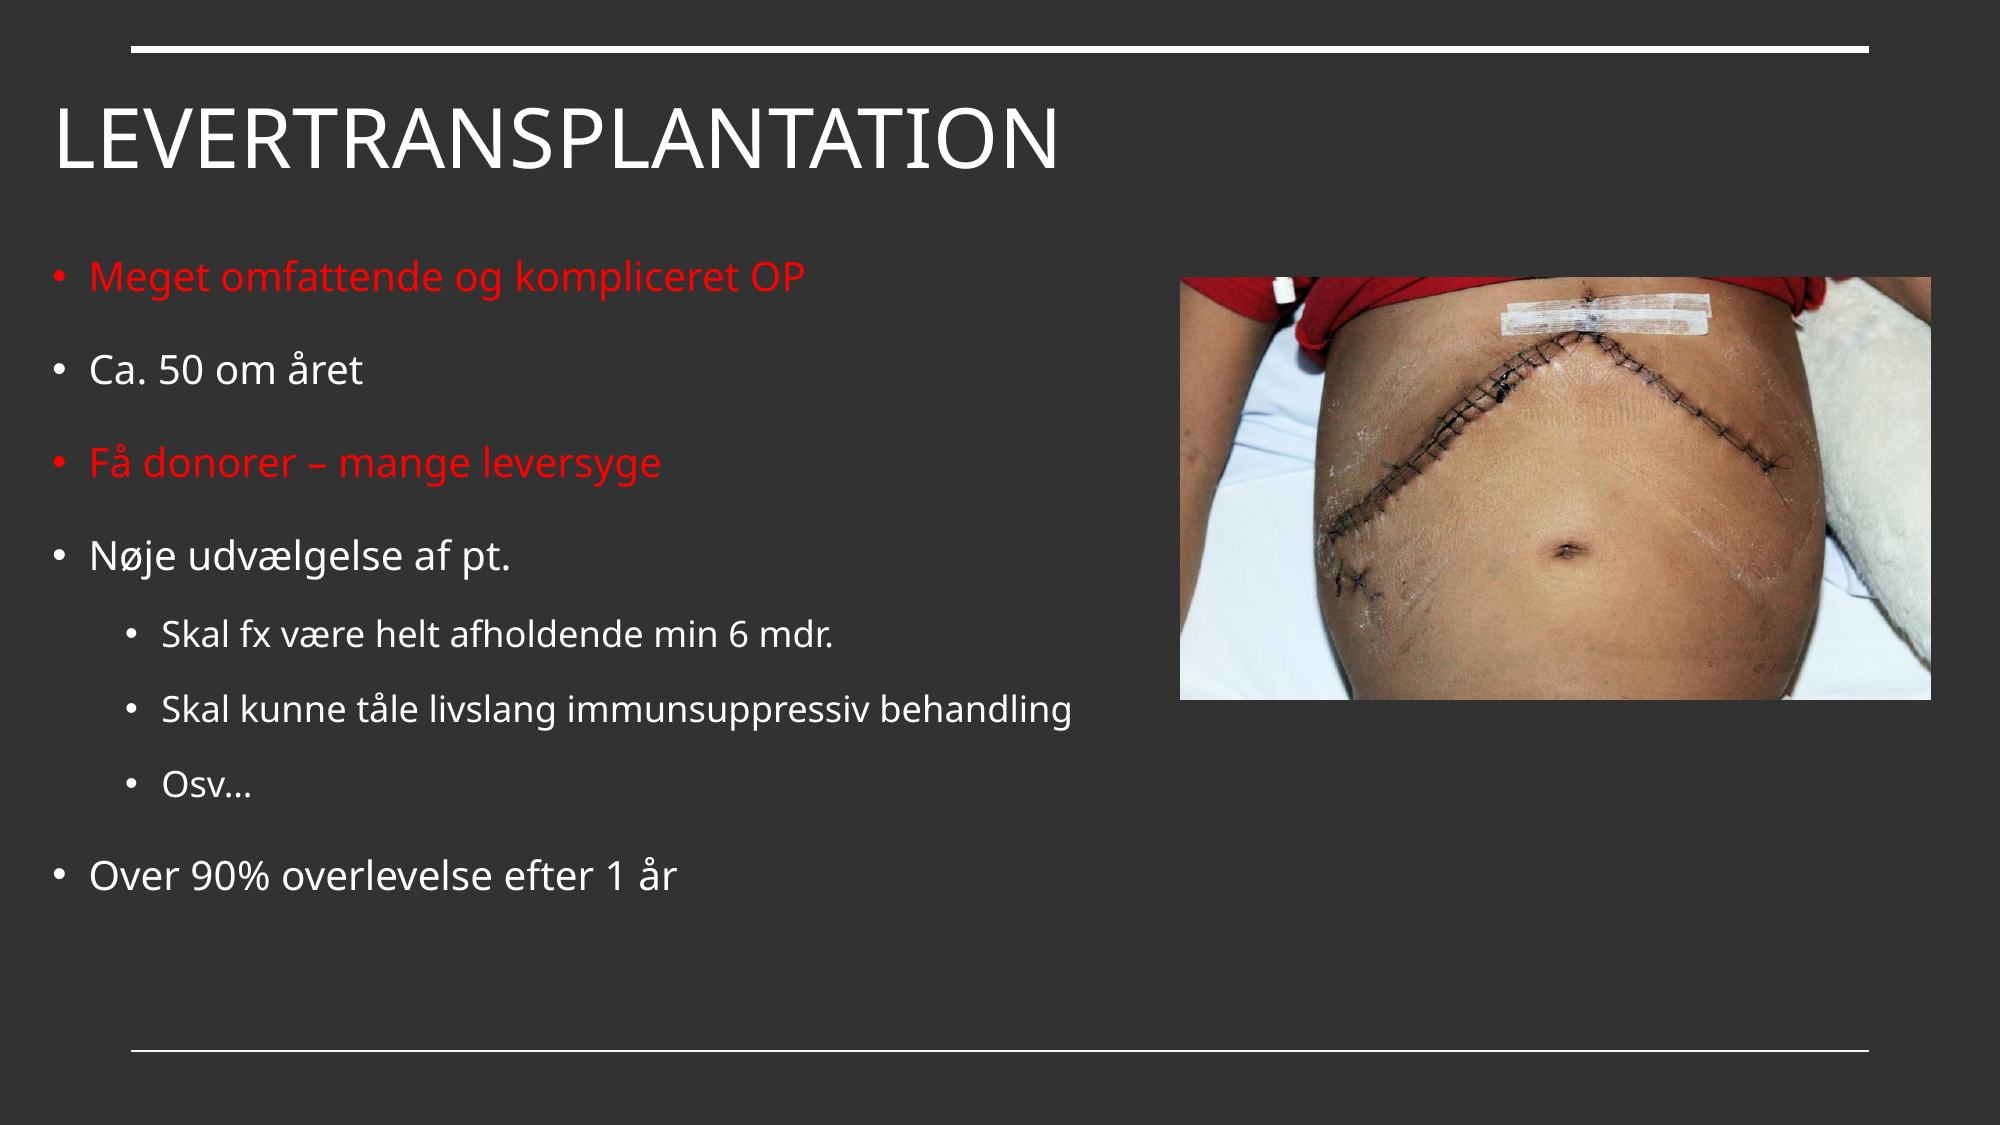

# Levertransplantation
Meget omfattende og kompliceret OP
Ca. 50 om året
Få donorer – mange leversyge
Nøje udvælgelse af pt.
Skal fx være helt afholdende min 6 mdr.
Skal kunne tåle livslang immunsuppressiv behandling
Osv…
Over 90% overlevelse efter 1 år